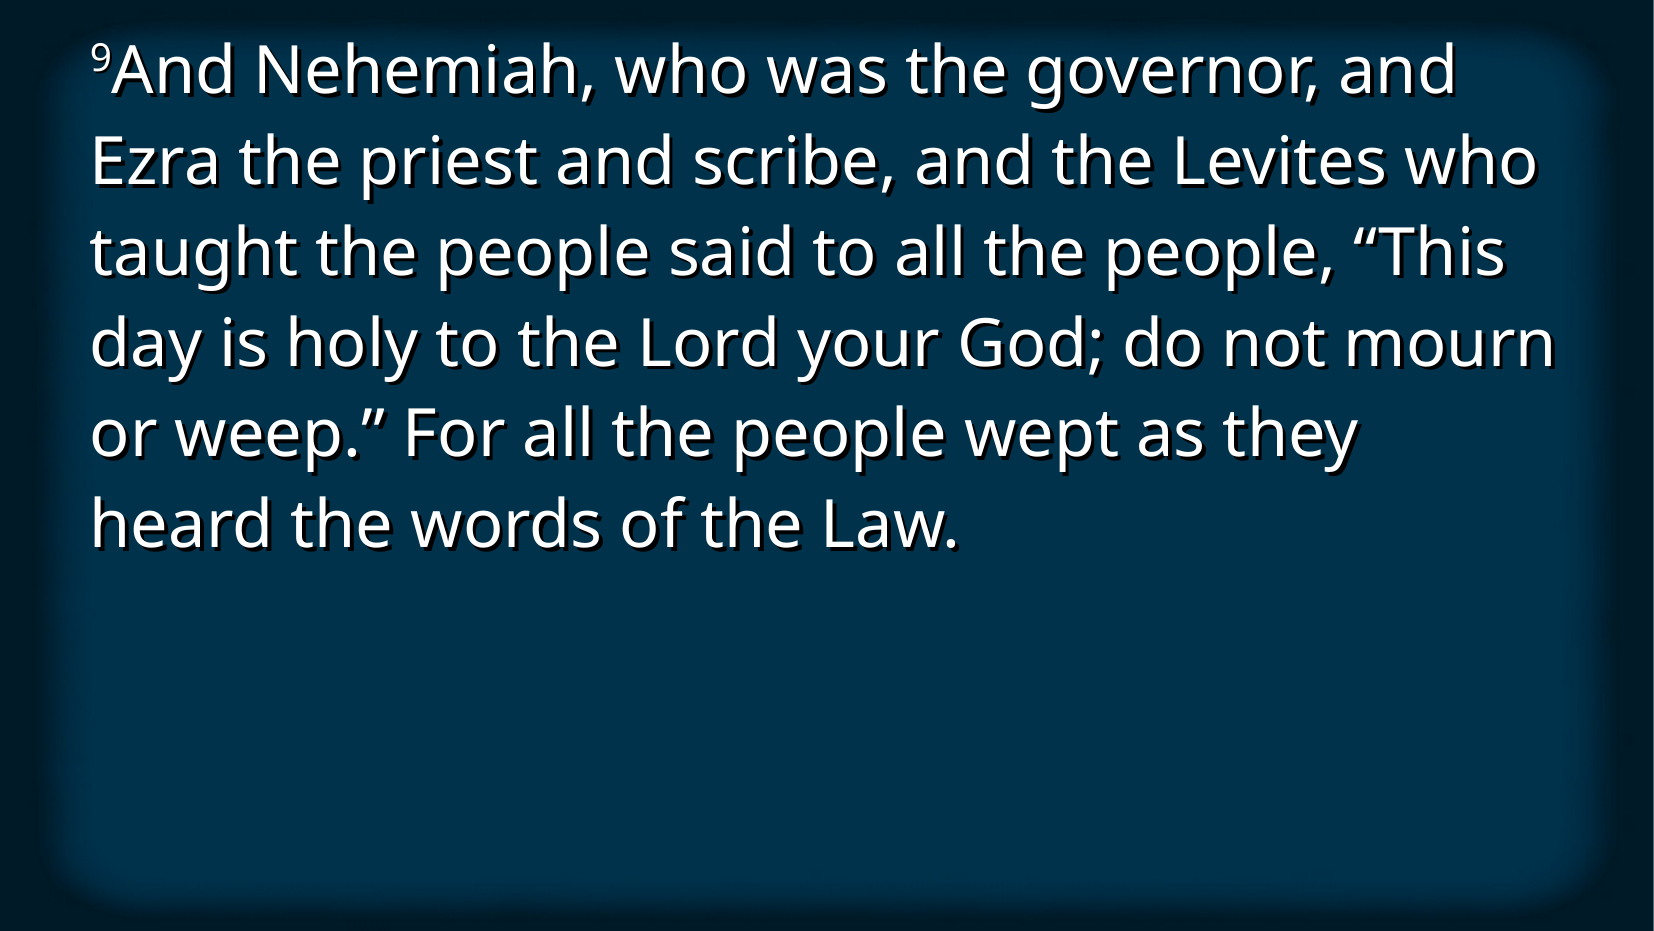

9And Nehemiah, who was the governor, and Ezra the priest and scribe, and the Levites who taught the people said to all the people, “This day is holy to the Lord your God; do not mourn or weep.” For all the people wept as they heard the words of the Law.